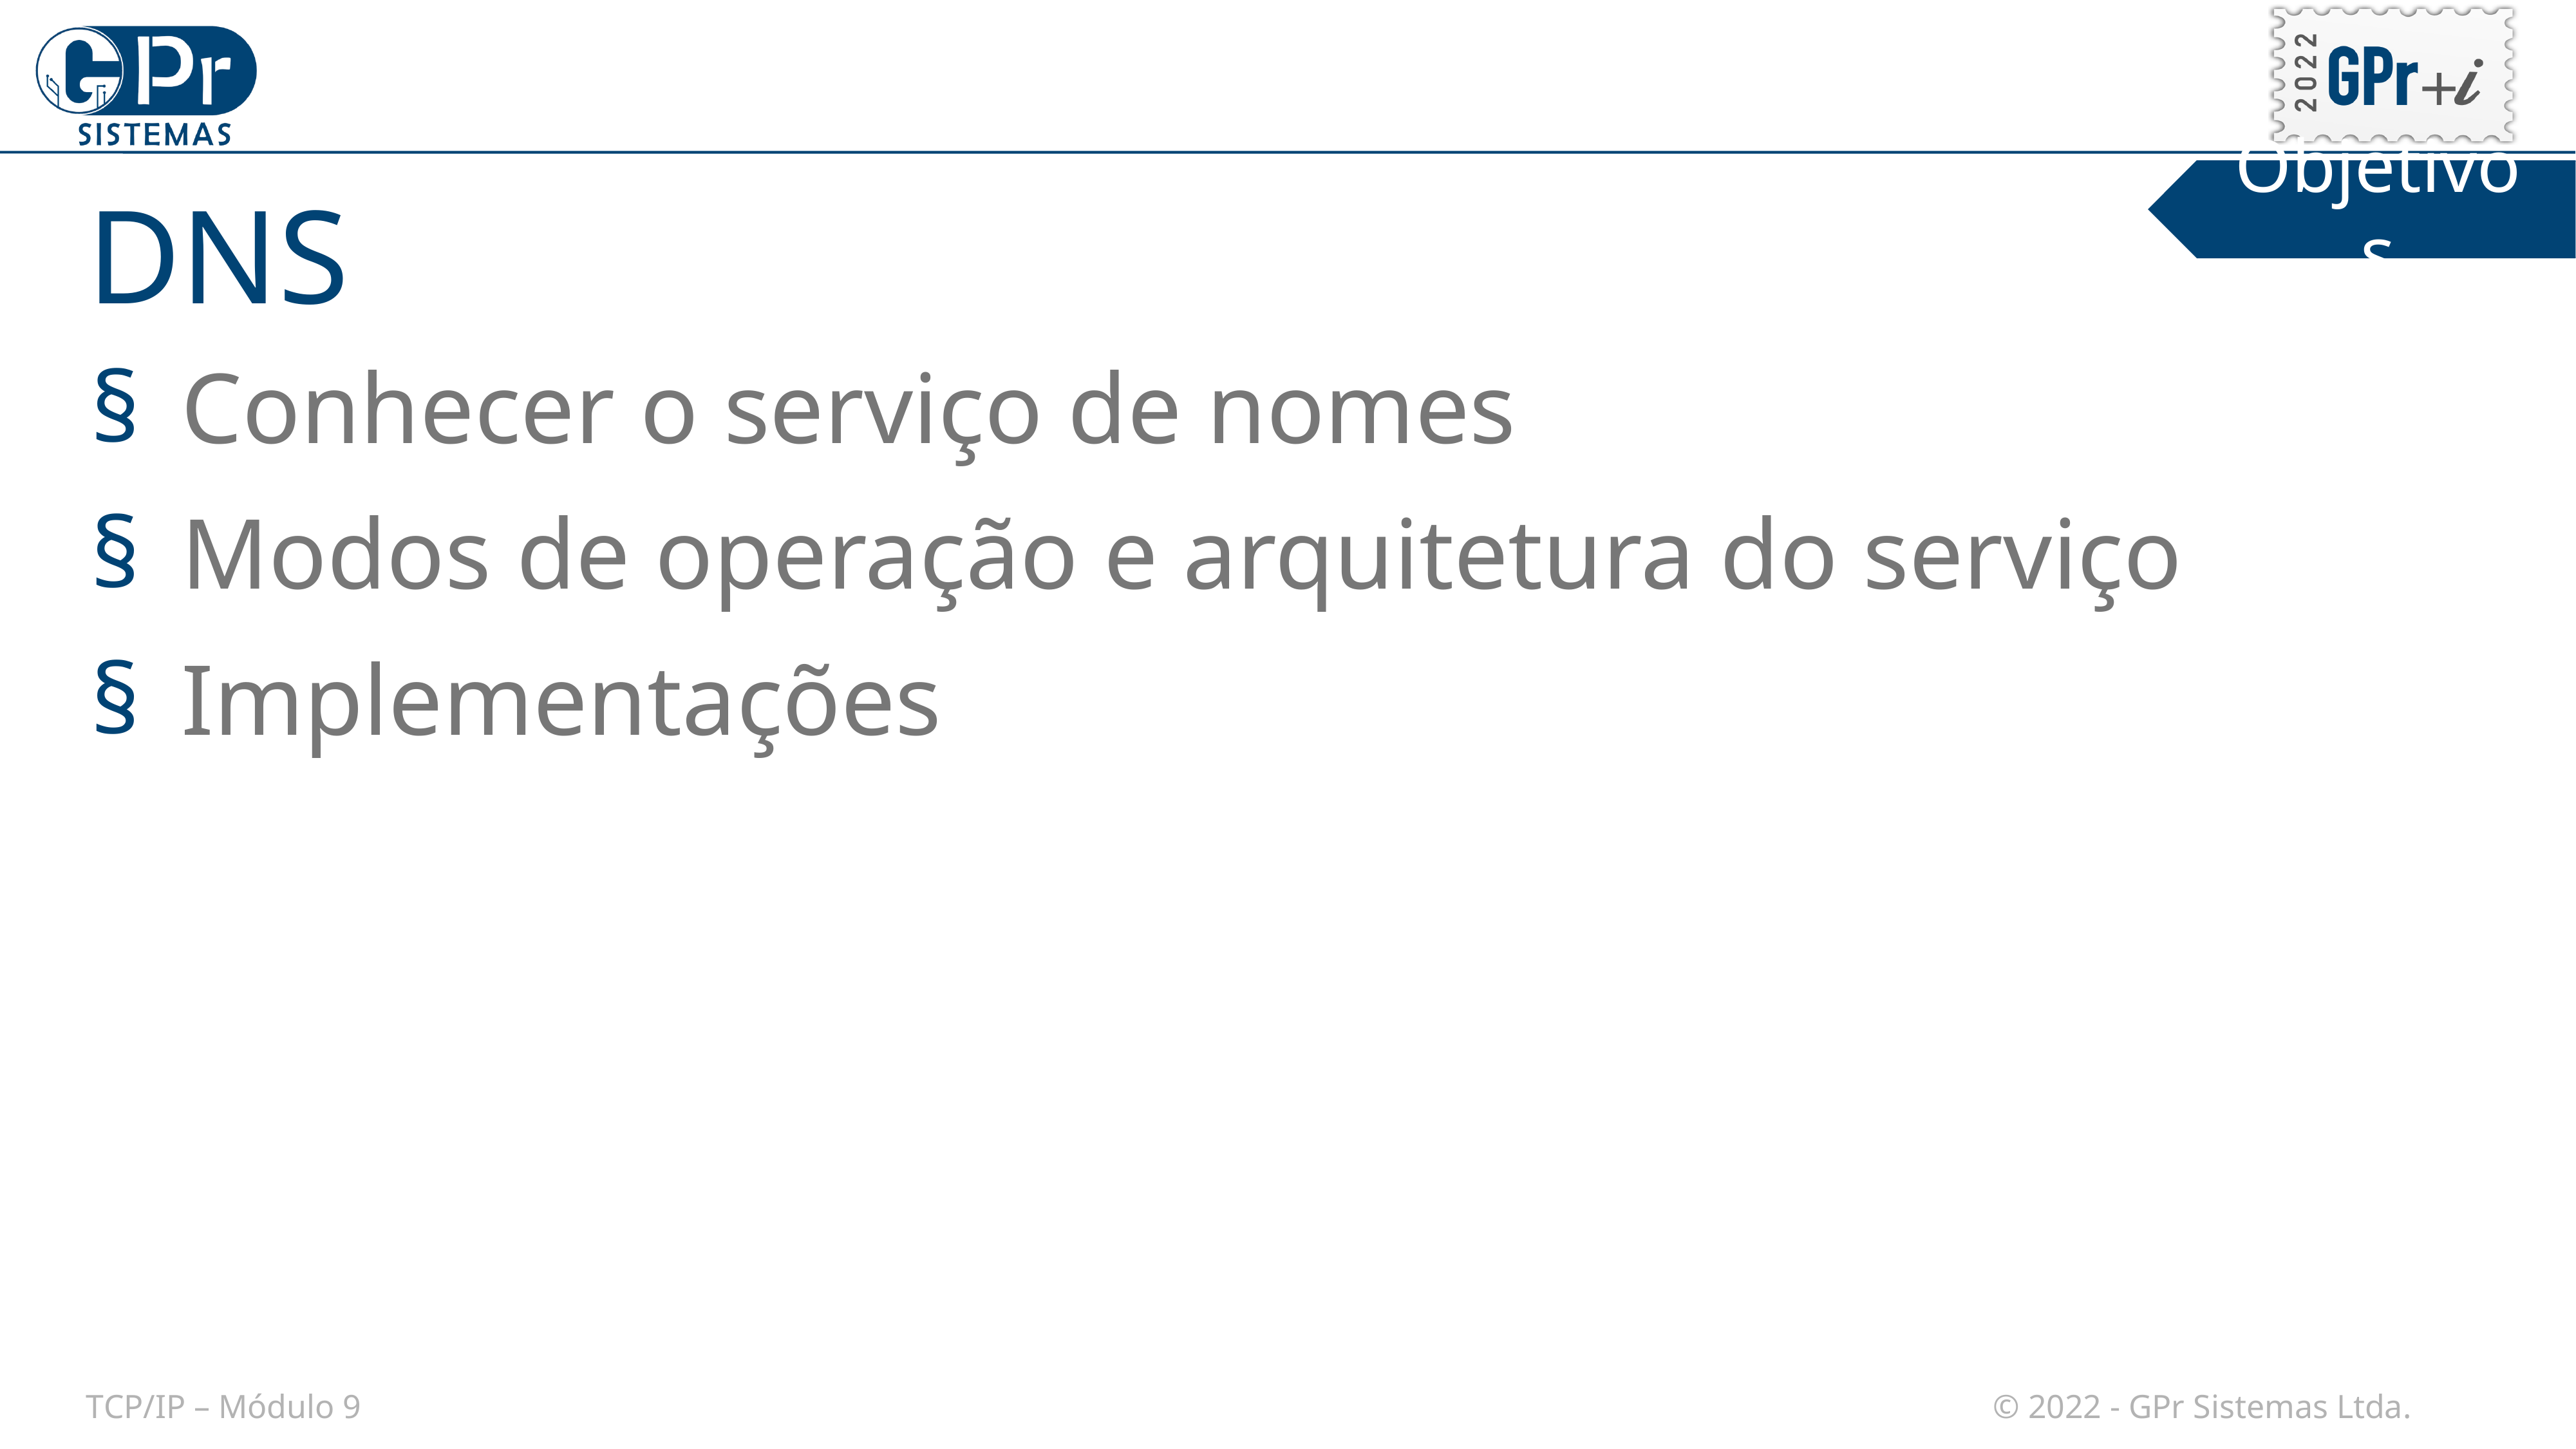

Objetivos
DNS
# Conhecer o serviço de nomes
Modos de operação e arquitetura do serviço
Implementações